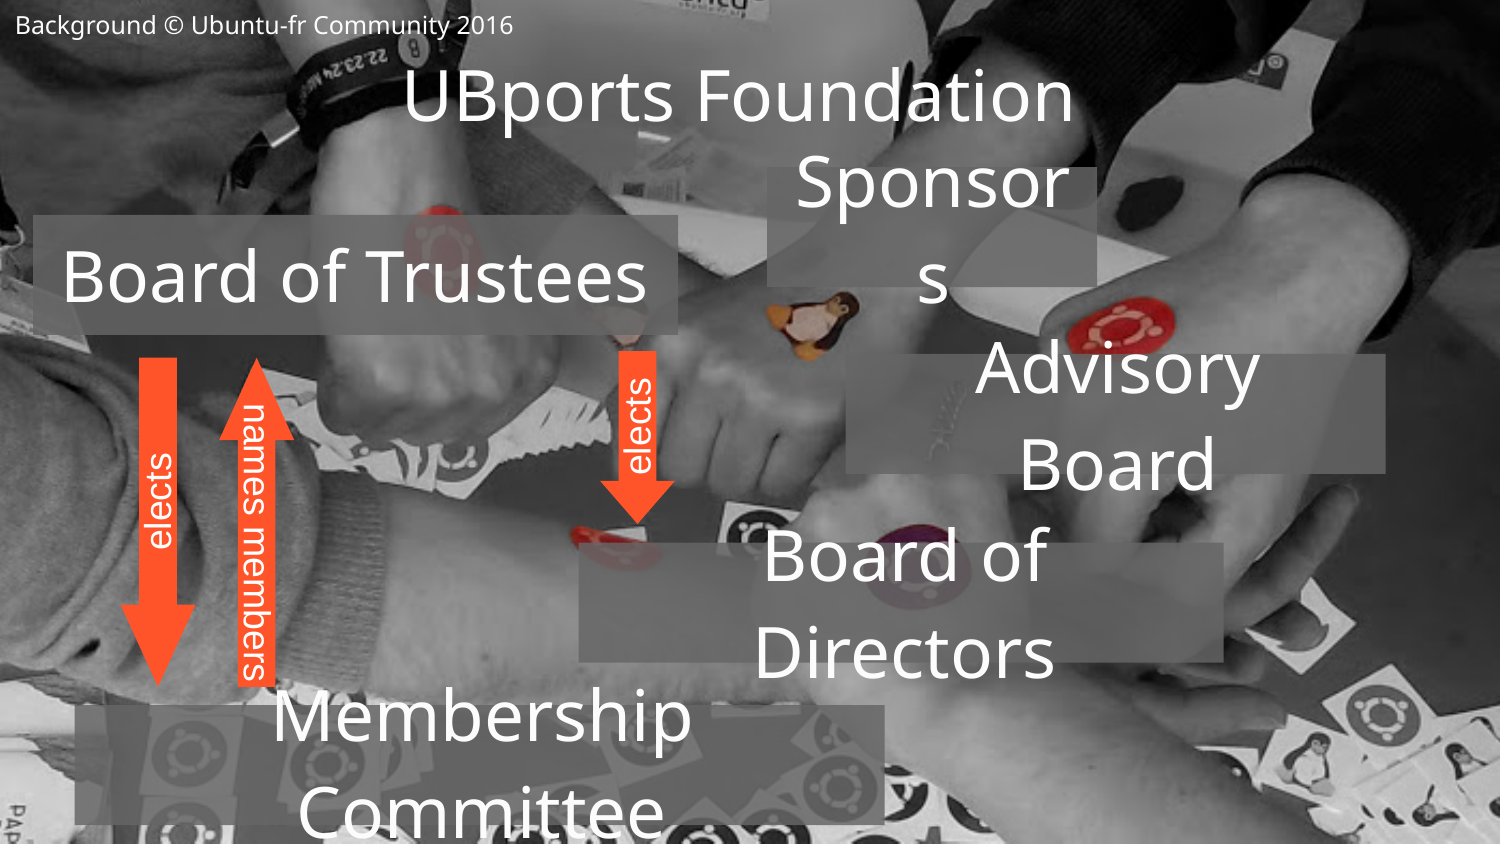

Background © Ubuntu-fr Community 2016
# UBports Foundation
Sponsors
Board of Trustees
Advisory Board
elects
elects
names members
Board of Directors
Membership Committee